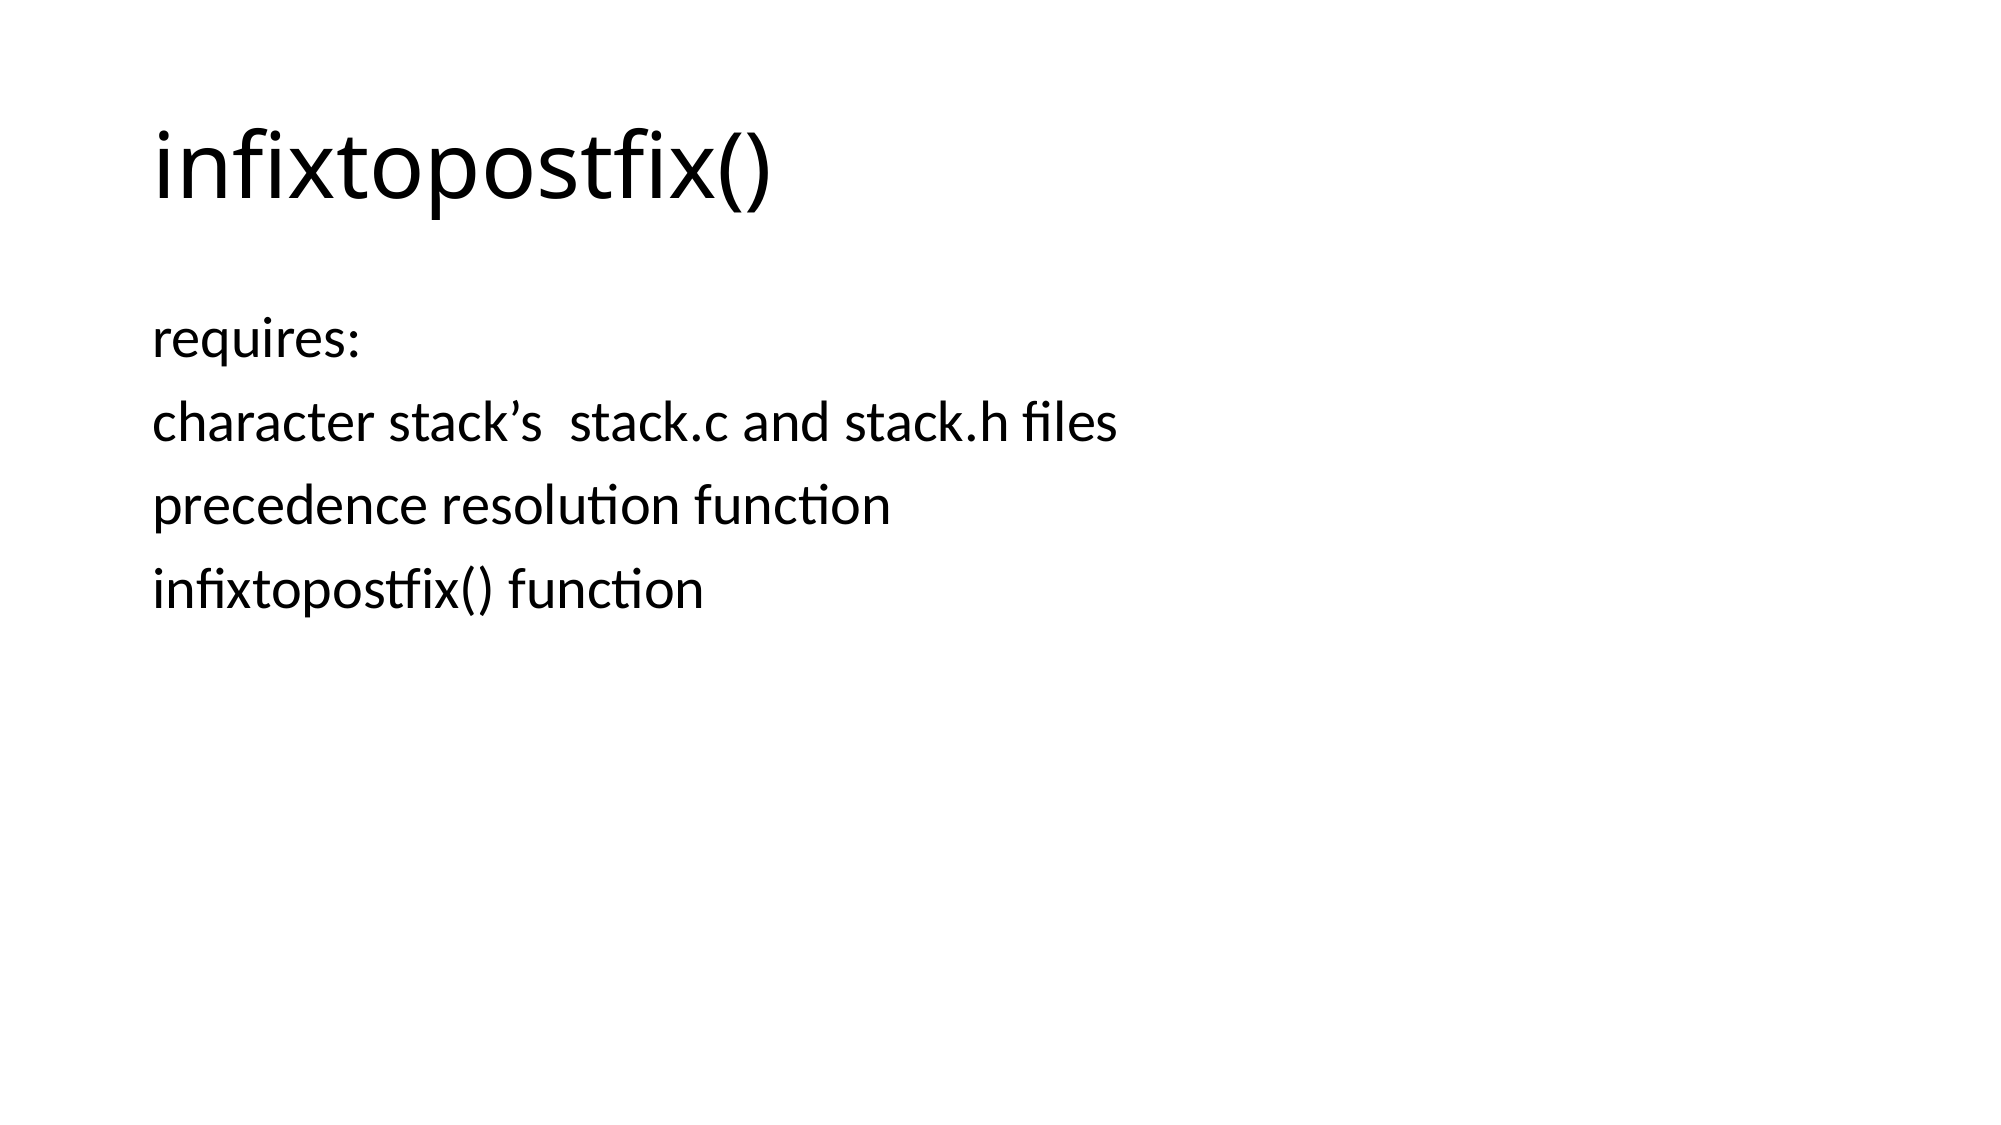

# infixtopostfix()
requires:
character stack’s stack.c and stack.h files
precedence resolution function
infixtopostfix() function